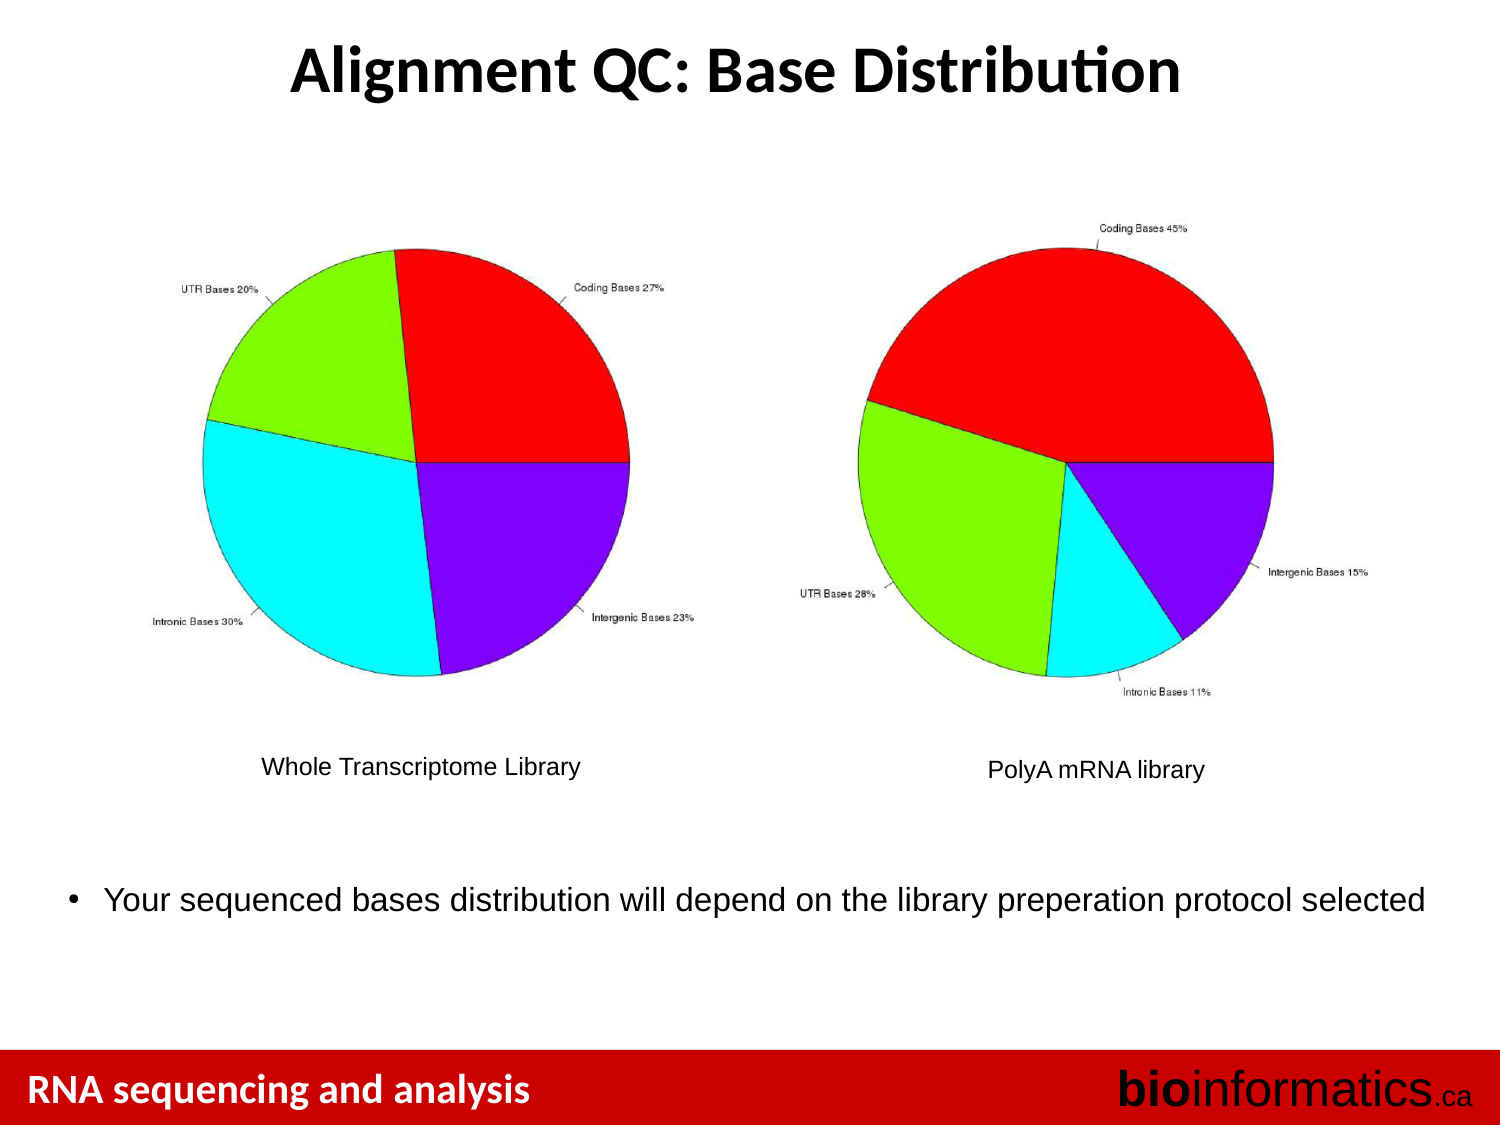

# Alignment QC: Base Distribution
Whole Transcriptome Library
PolyA mRNA library
Your sequenced bases distribution will depend on the library preperation protocol selected